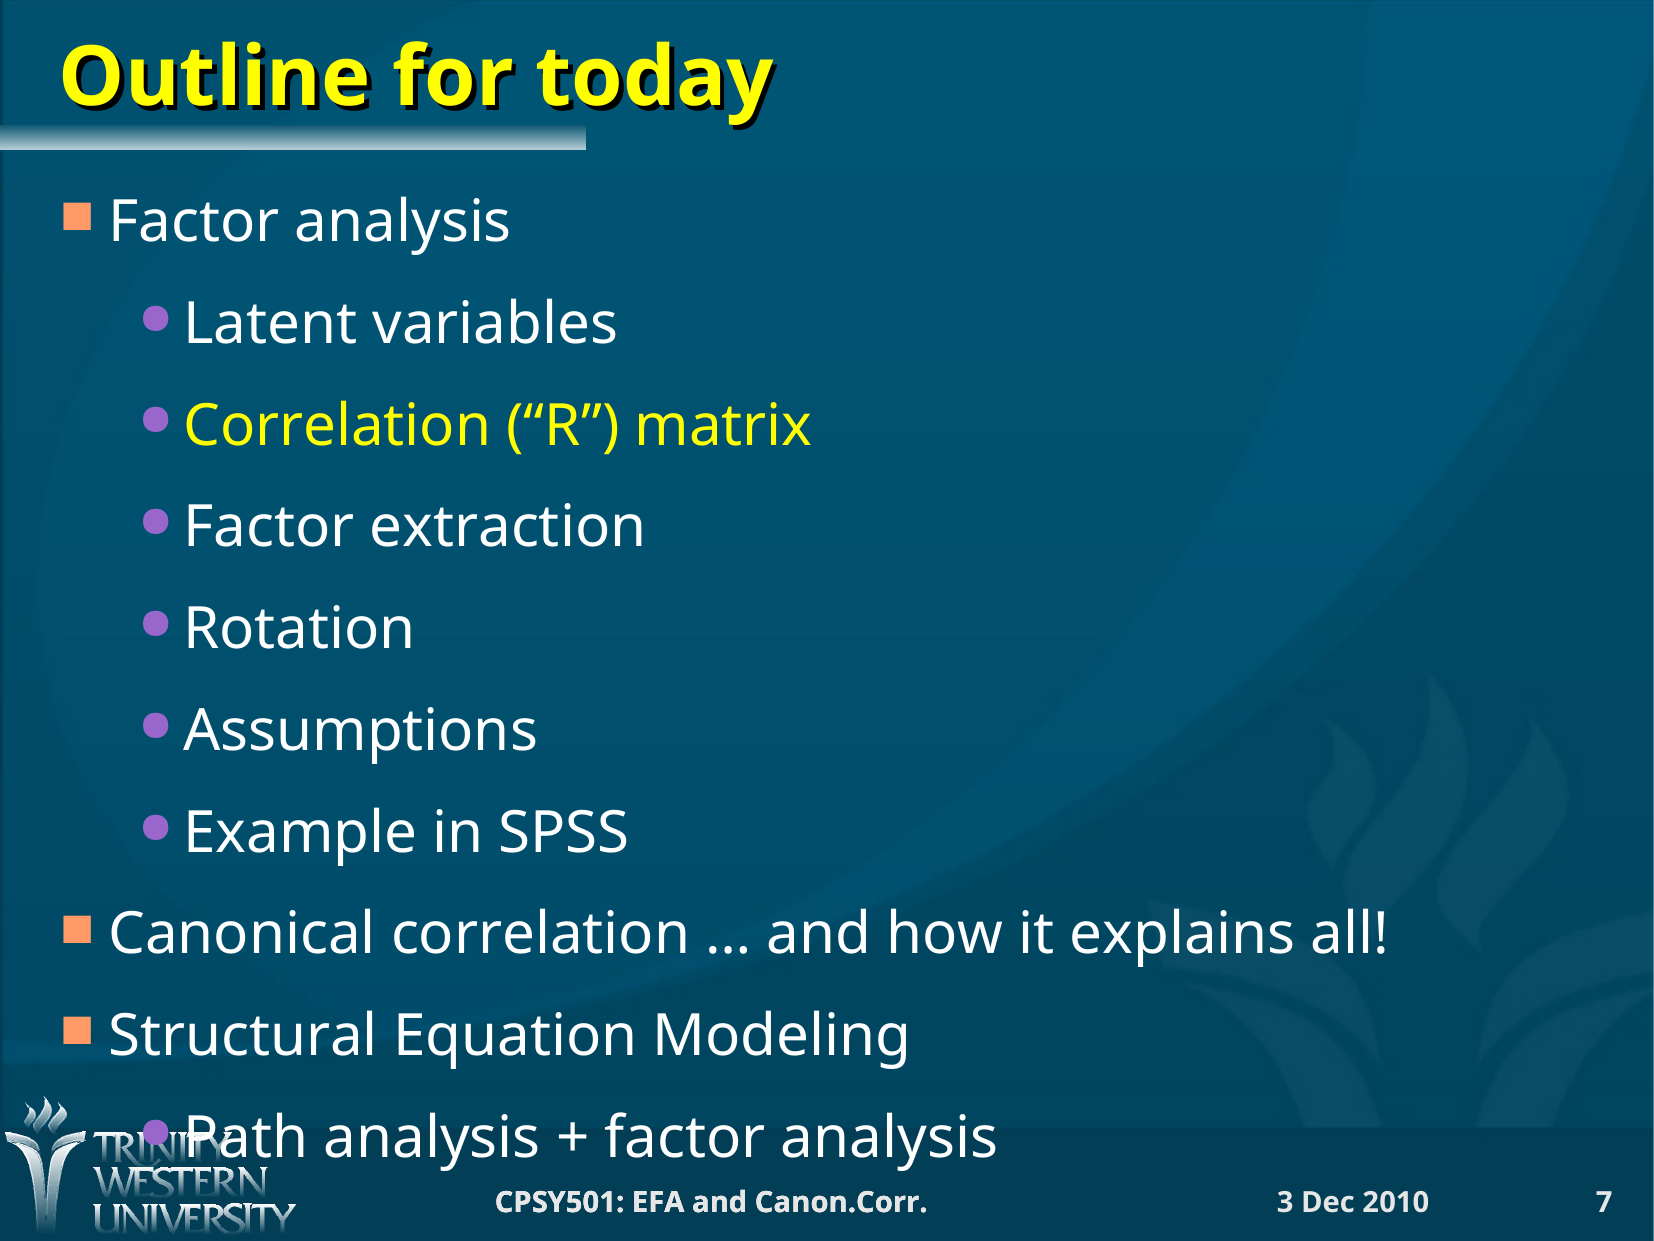

# Outline for today
Factor analysis
Latent variables
Correlation (“R”) matrix
Factor extraction
Rotation
Assumptions
Example in SPSS
Canonical correlation … and how it explains all!
Structural Equation Modeling
Path analysis + factor analysis
CPSY501: EFA and Canon.Corr.
3 Dec 2010
7